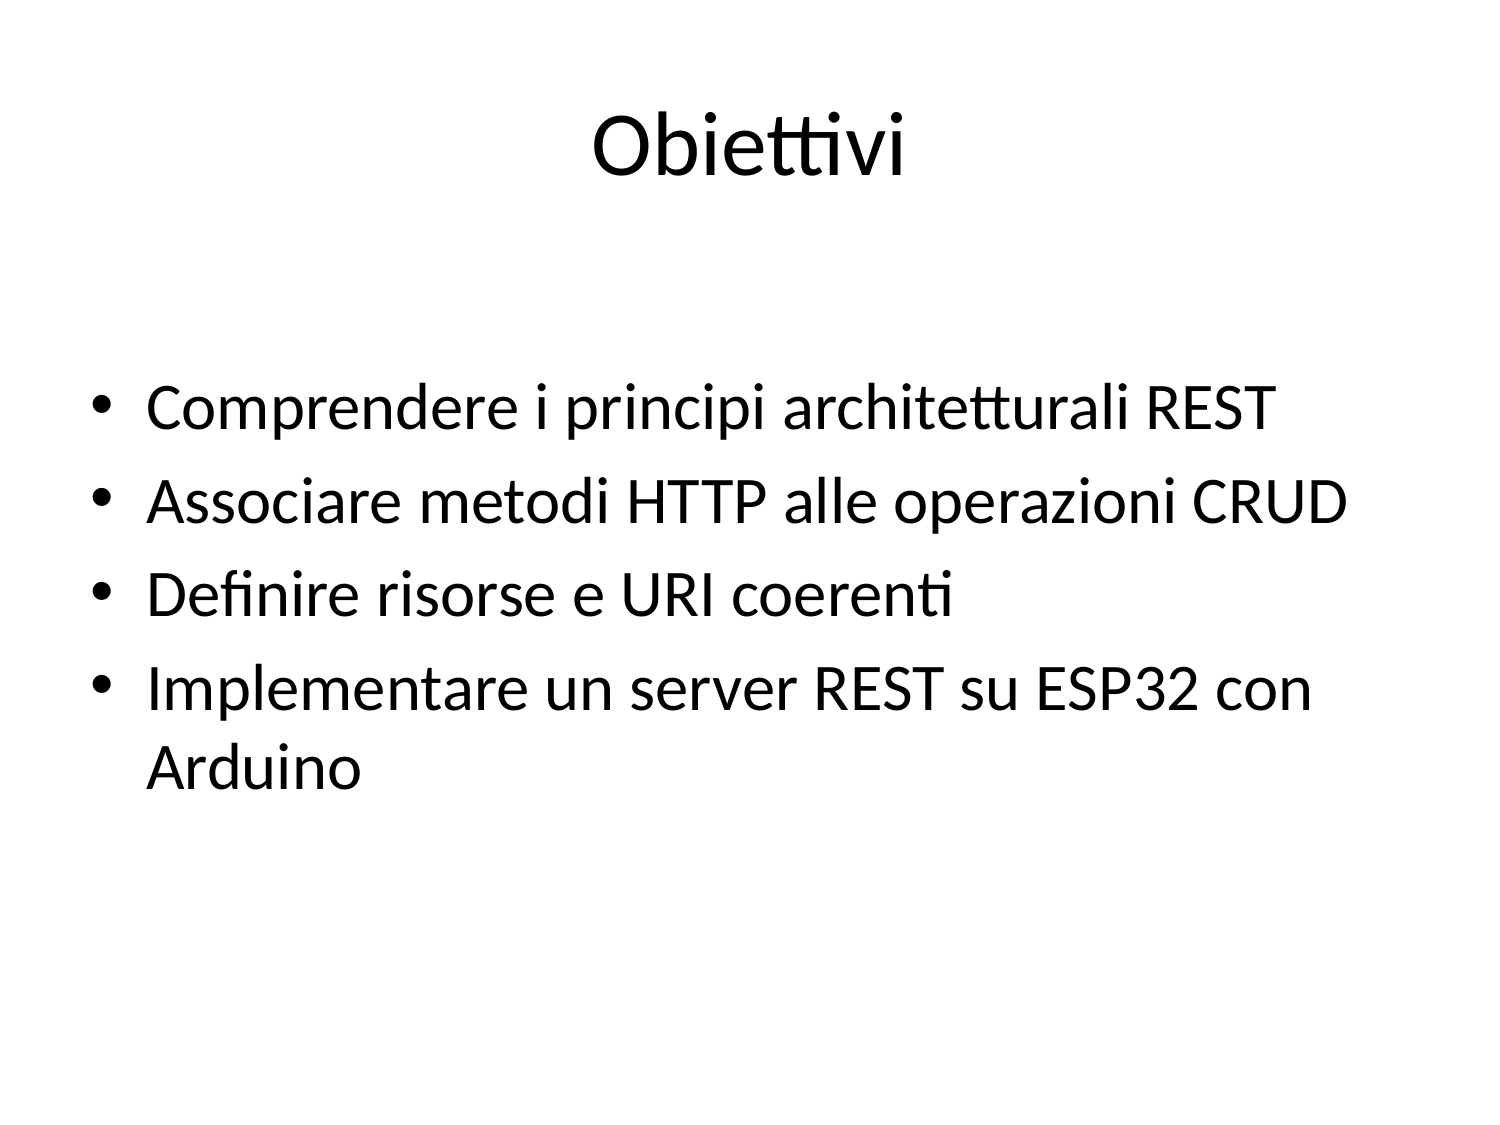

# Obiettivi
Comprendere i principi architetturali REST
Associare metodi HTTP alle operazioni CRUD
Definire risorse e URI coerenti
Implementare un server REST su ESP32 con Arduino